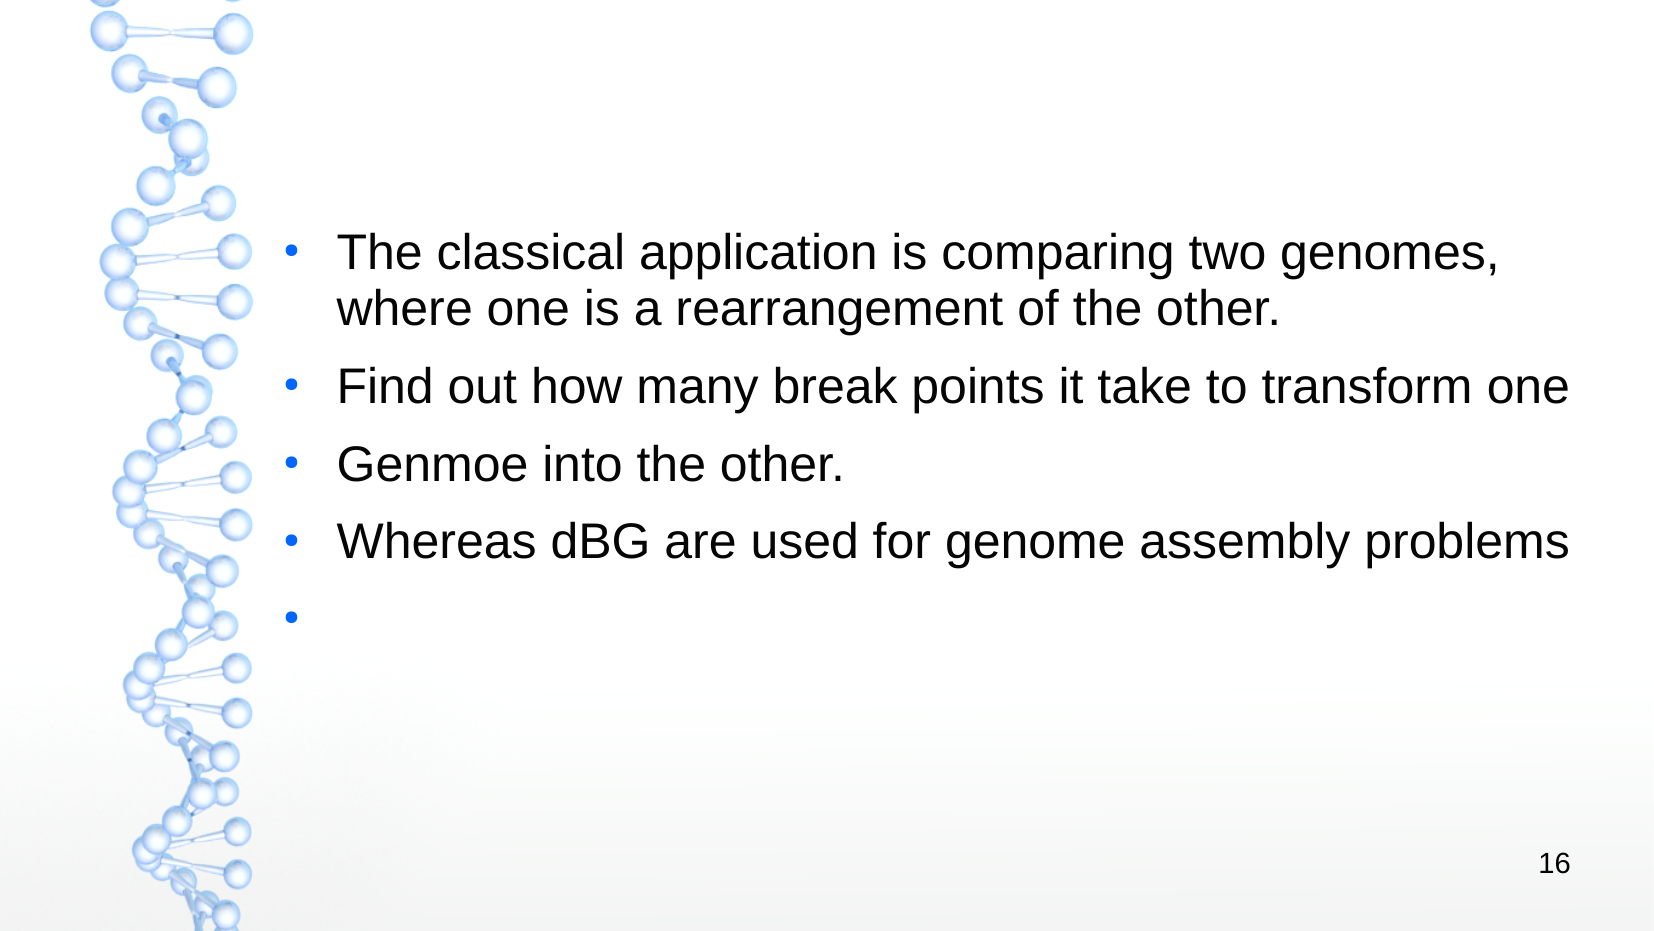

#
The classical application is comparing two genomes, where one is a rearrangement of the other.
Find out how many break points it take to transform one
Genmoe into the other.
Whereas dBG are used for genome assembly problems
16